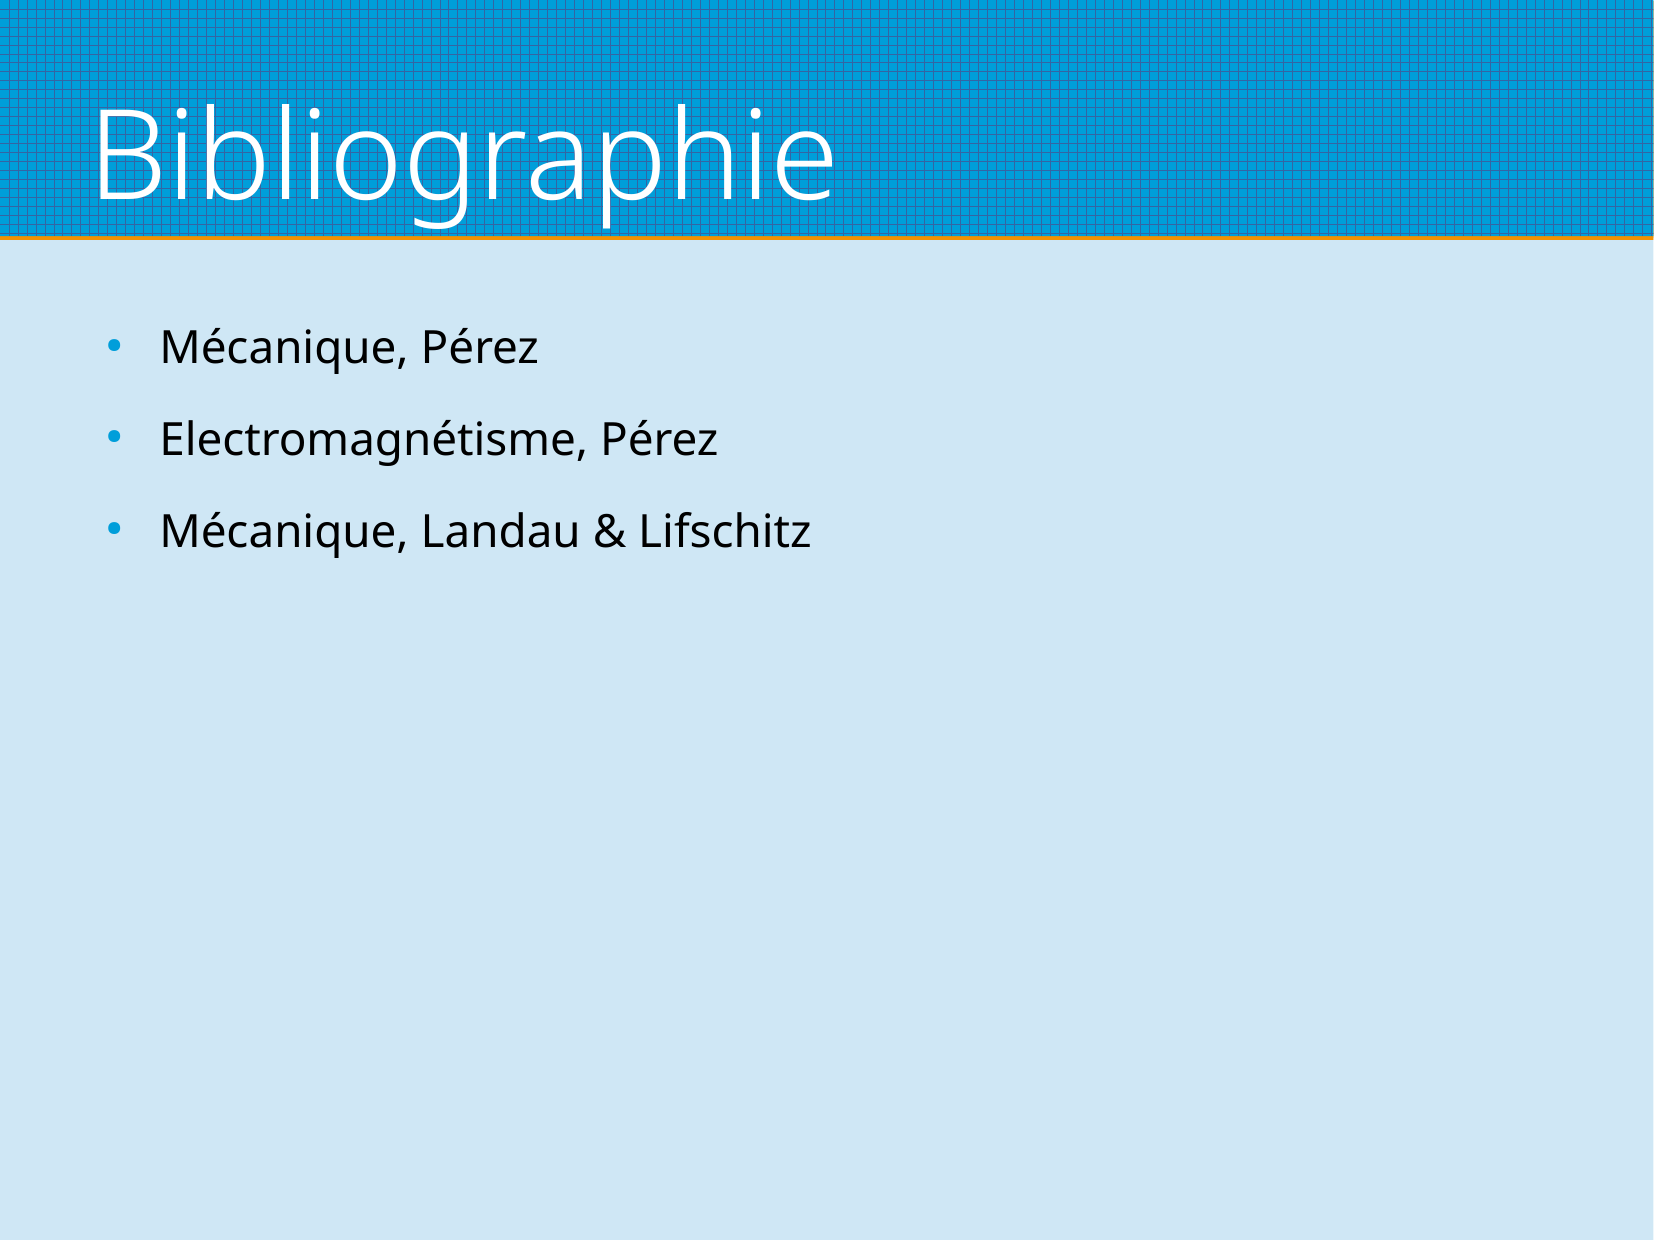

# Bibliographie
Mécanique, Pérez
Electromagnétisme, Pérez
Mécanique, Landau & Lifschitz